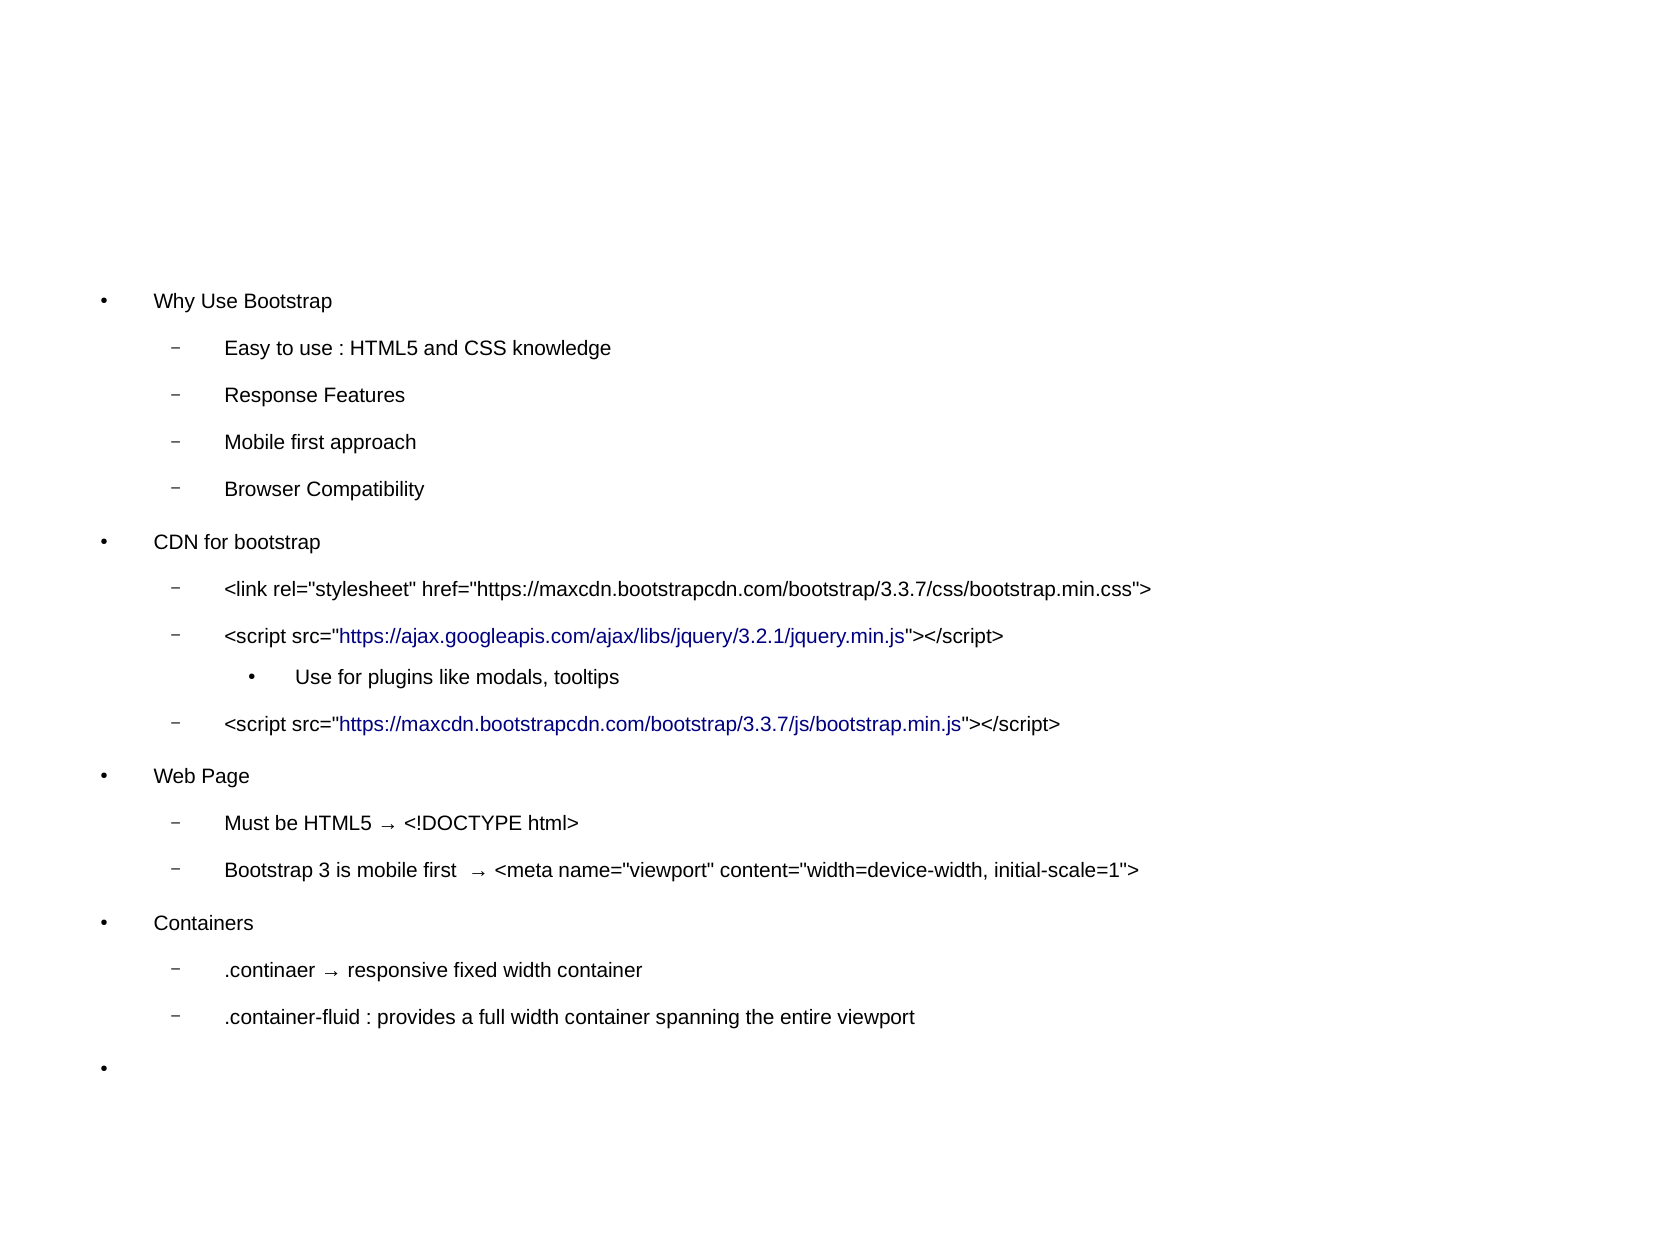

#
Why Use Bootstrap
Easy to use : HTML5 and CSS knowledge
Response Features
Mobile first approach
Browser Compatibility
CDN for bootstrap
<link rel="stylesheet" href="https://maxcdn.bootstrapcdn.com/bootstrap/3.3.7/css/bootstrap.min.css">
<script src="https://ajax.googleapis.com/ajax/libs/jquery/3.2.1/jquery.min.js"></script>
Use for plugins like modals, tooltips
<script src="https://maxcdn.bootstrapcdn.com/bootstrap/3.3.7/js/bootstrap.min.js"></script>
Web Page
Must be HTML5 → <!DOCTYPE html>
Bootstrap 3 is mobile first → <meta name="viewport" content="width=device-width, initial-scale=1">
Containers
.continaer → responsive fixed width container
.container-fluid : provides a full width container spanning the entire viewport